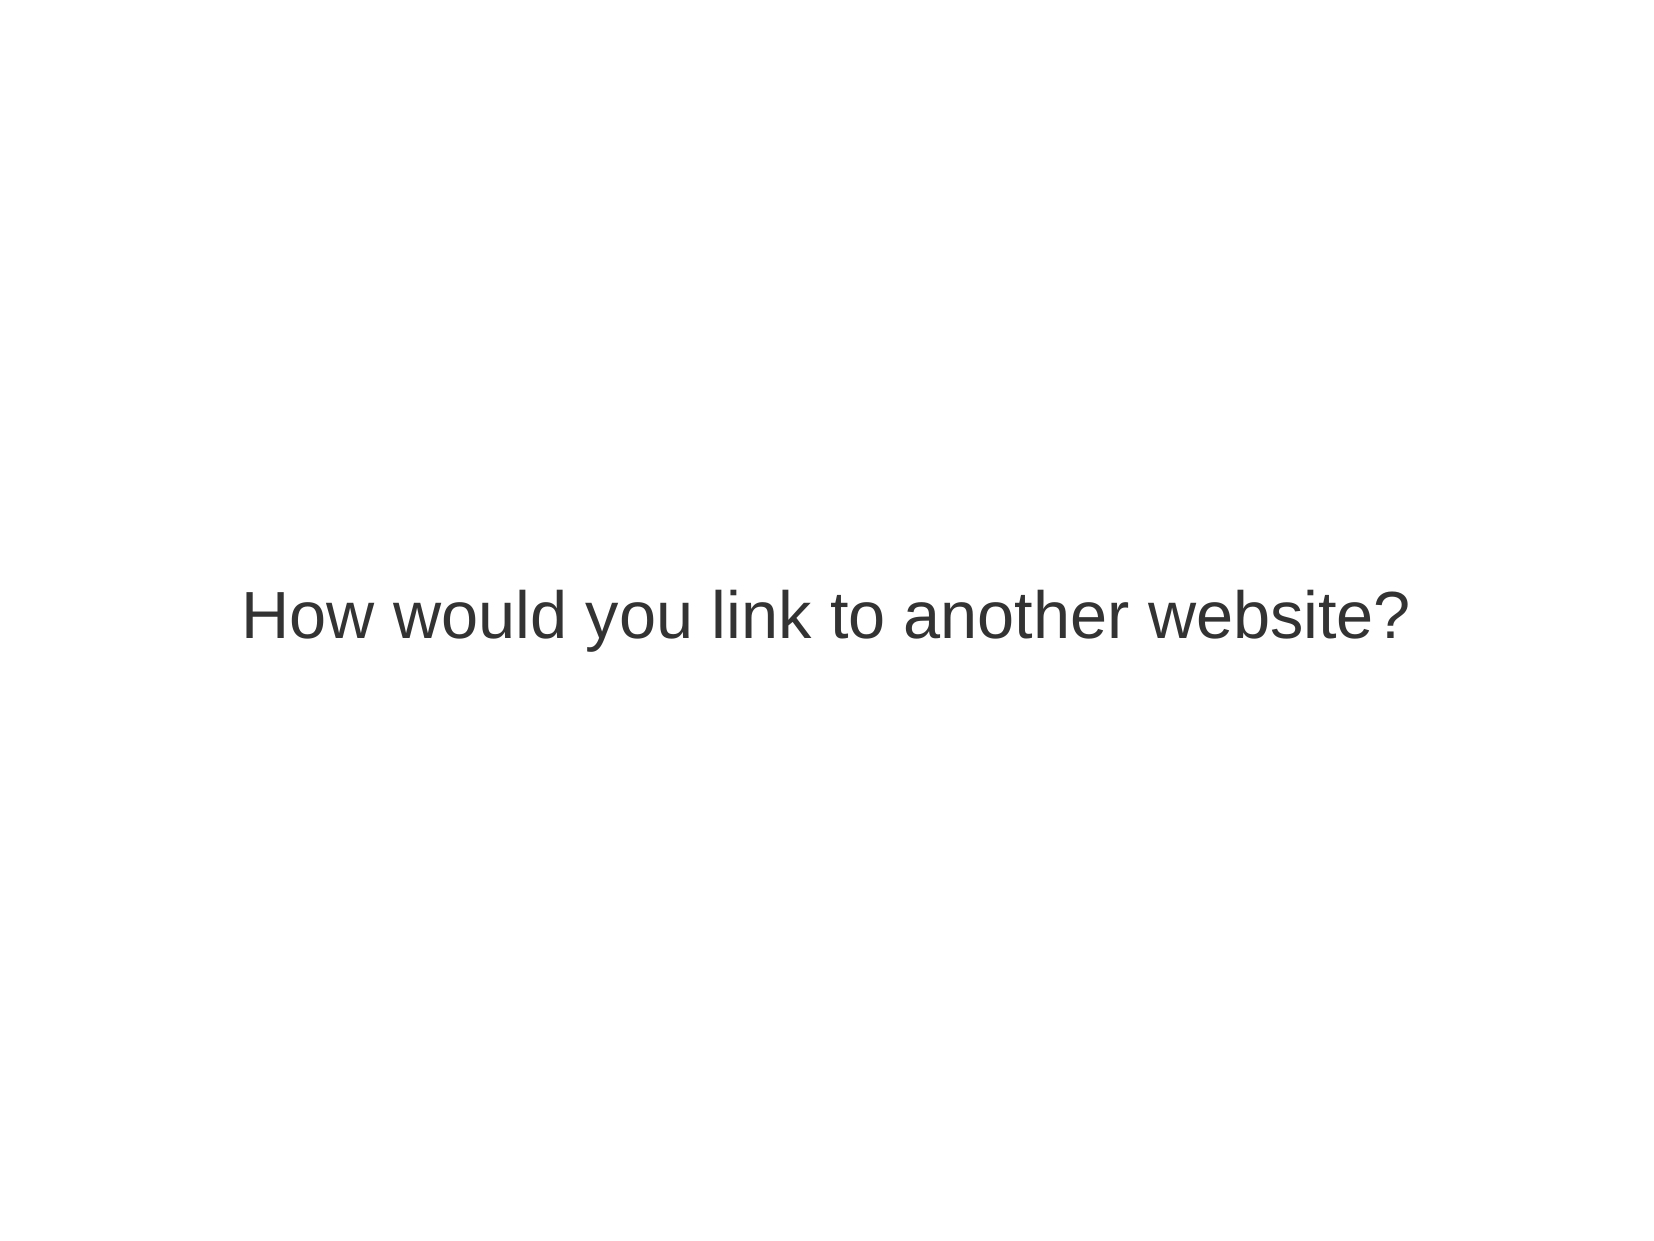

# How would you link to another website?